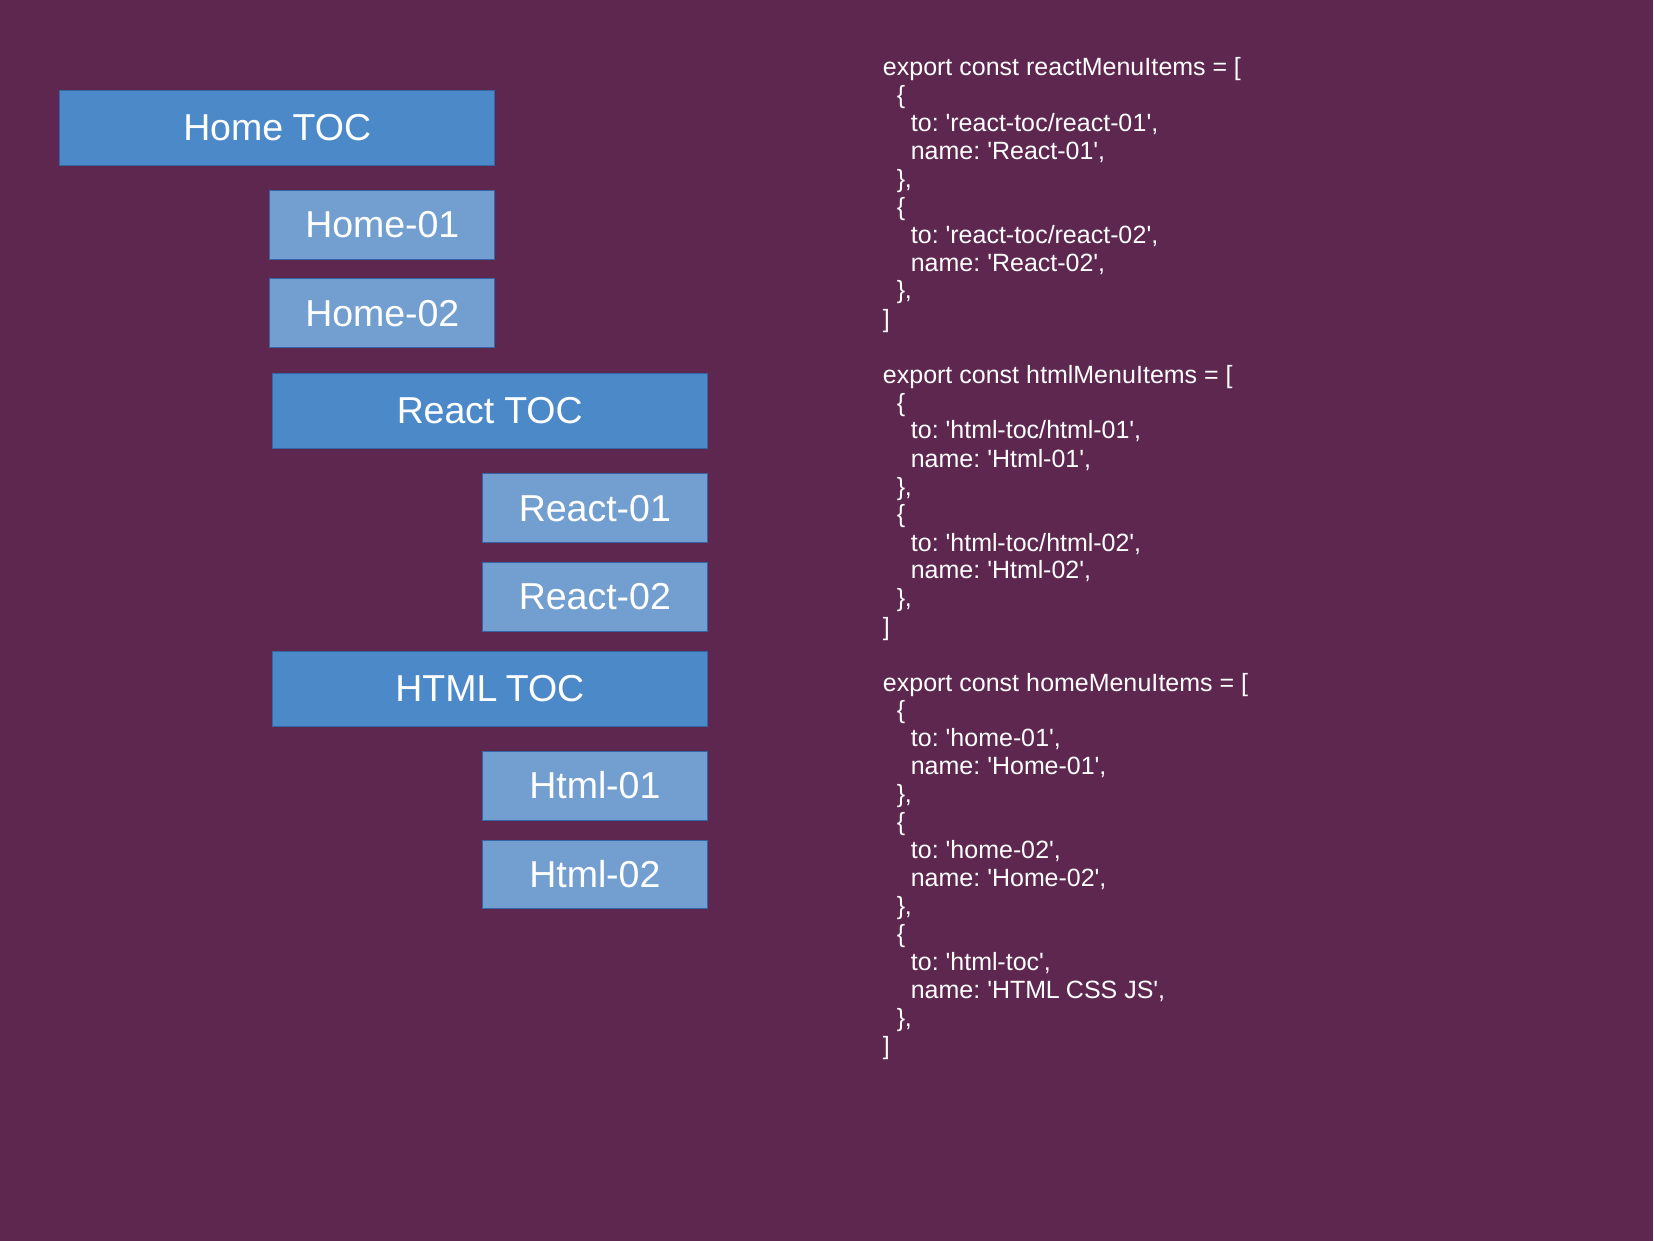

export const reactMenuItems = [
 {
 to: 'react-toc/react-01',
 name: 'React-01',
 },
 {
 to: 'react-toc/react-02',
 name: 'React-02',
 },
]
export const htmlMenuItems = [
 {
 to: 'html-toc/html-01',
 name: 'Html-01',
 },
 {
 to: 'html-toc/html-02',
 name: 'Html-02',
 },
]
export const homeMenuItems = [
 {
 to: 'home-01',
 name: 'Home-01',
 },
 {
 to: 'home-02',
 name: 'Home-02',
 },
 {
 to: 'html-toc',
 name: 'HTML CSS JS',
 },
]
Home TOC
Home-01
Home-02
React TOC
React-01
React-02
HTML TOC
Html-01
Html-02